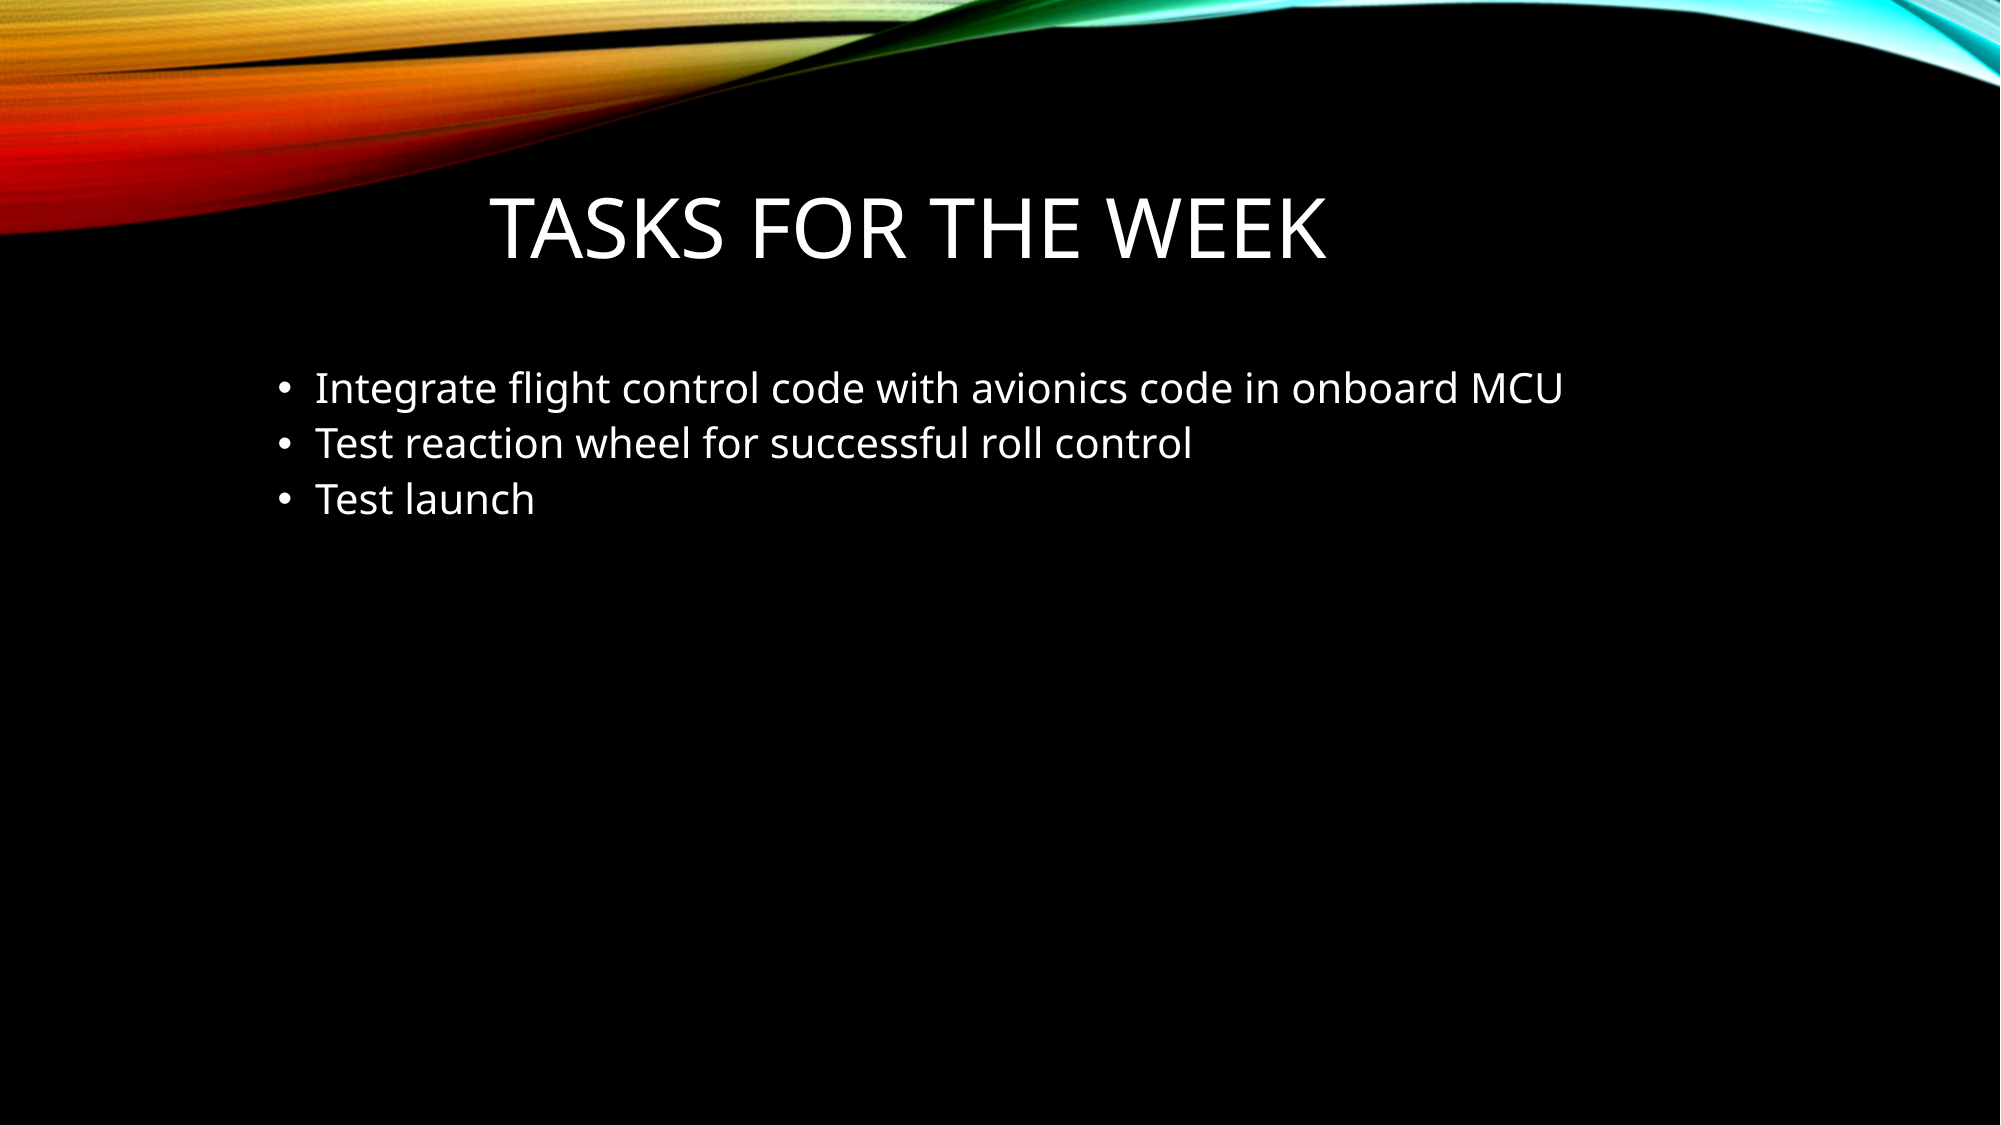

# TASKS for the week
Integrate flight control code with avionics code in onboard MCU
Test reaction wheel for successful roll control
Test launch